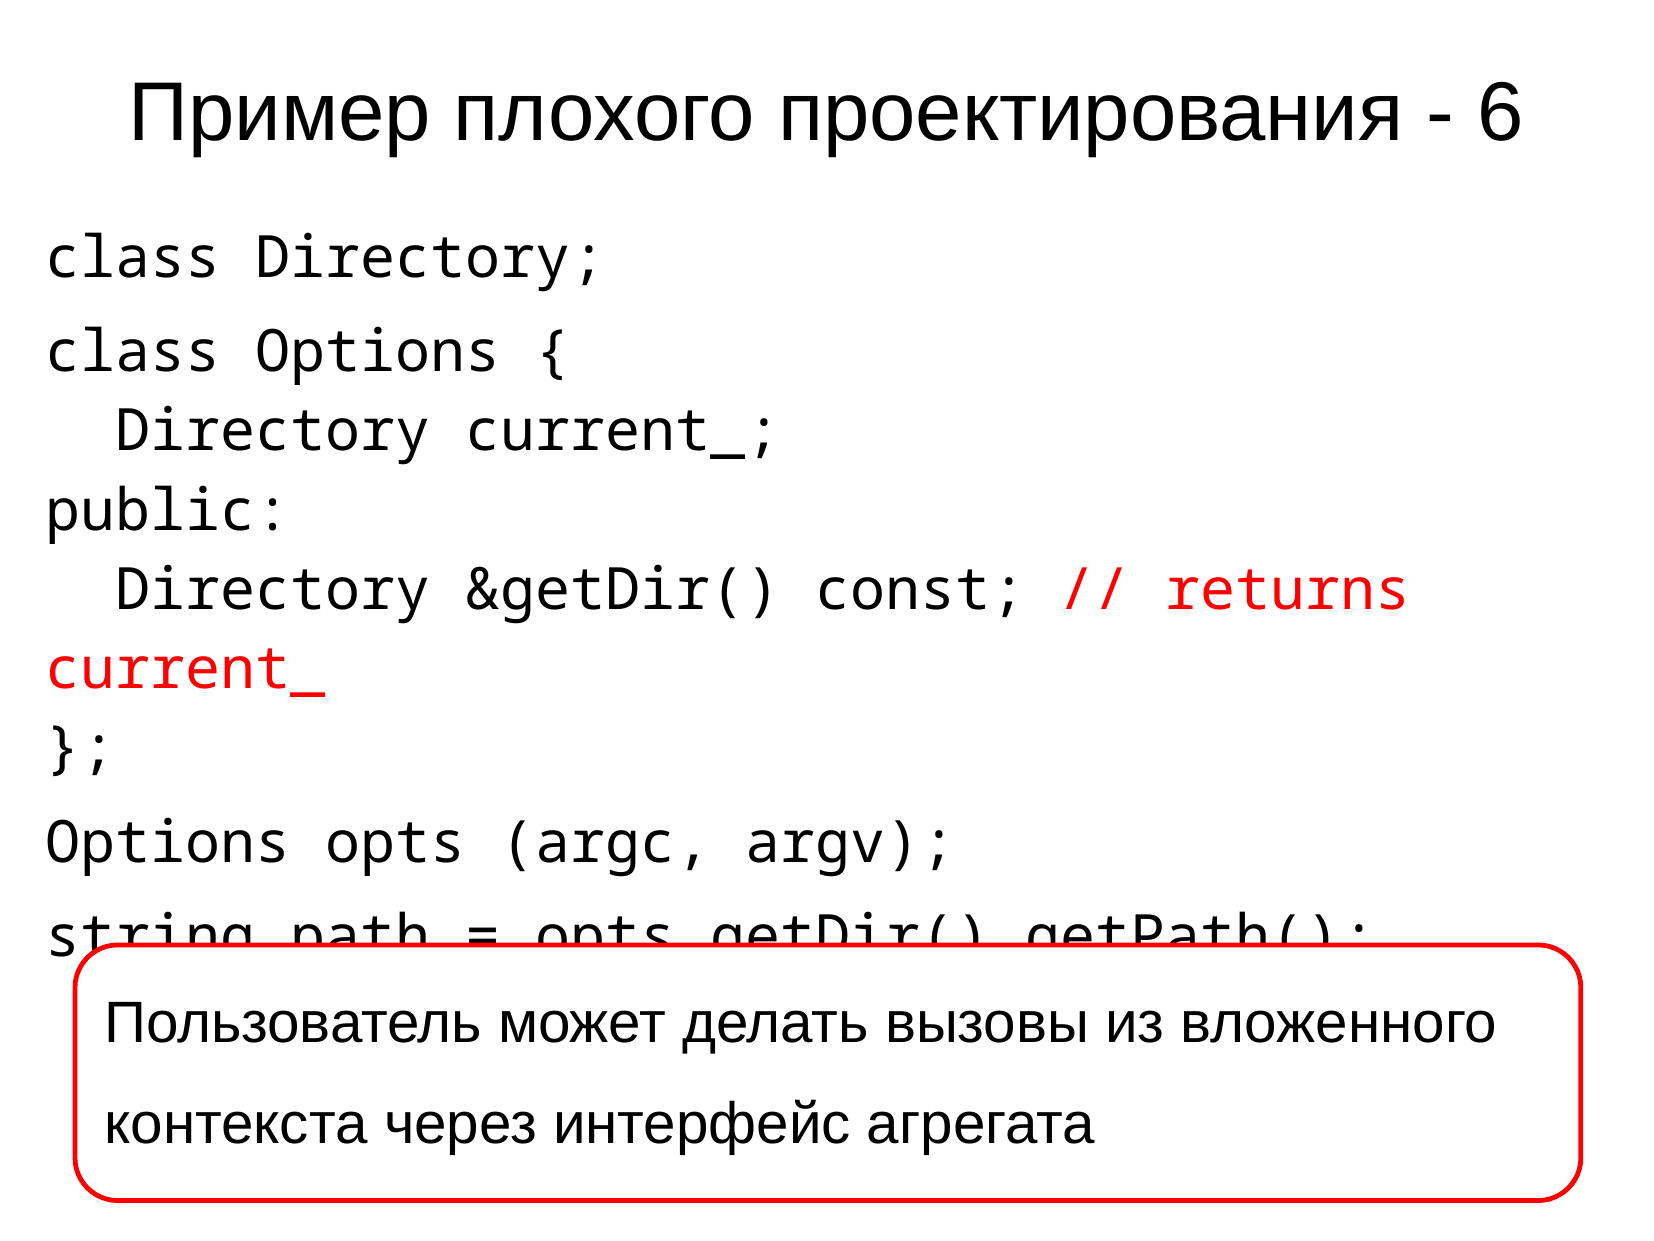

# Пример плохого проектирования - 6
class Directory;
class Options {
 Directory current_;
public:
 Directory &getDir() const; // returns current_
};
Options opts (argc, argv);
string path = opts.getDir().getPath();
Пользователь может делать вызовы из вложенного
контекста через интерфейс агрегата